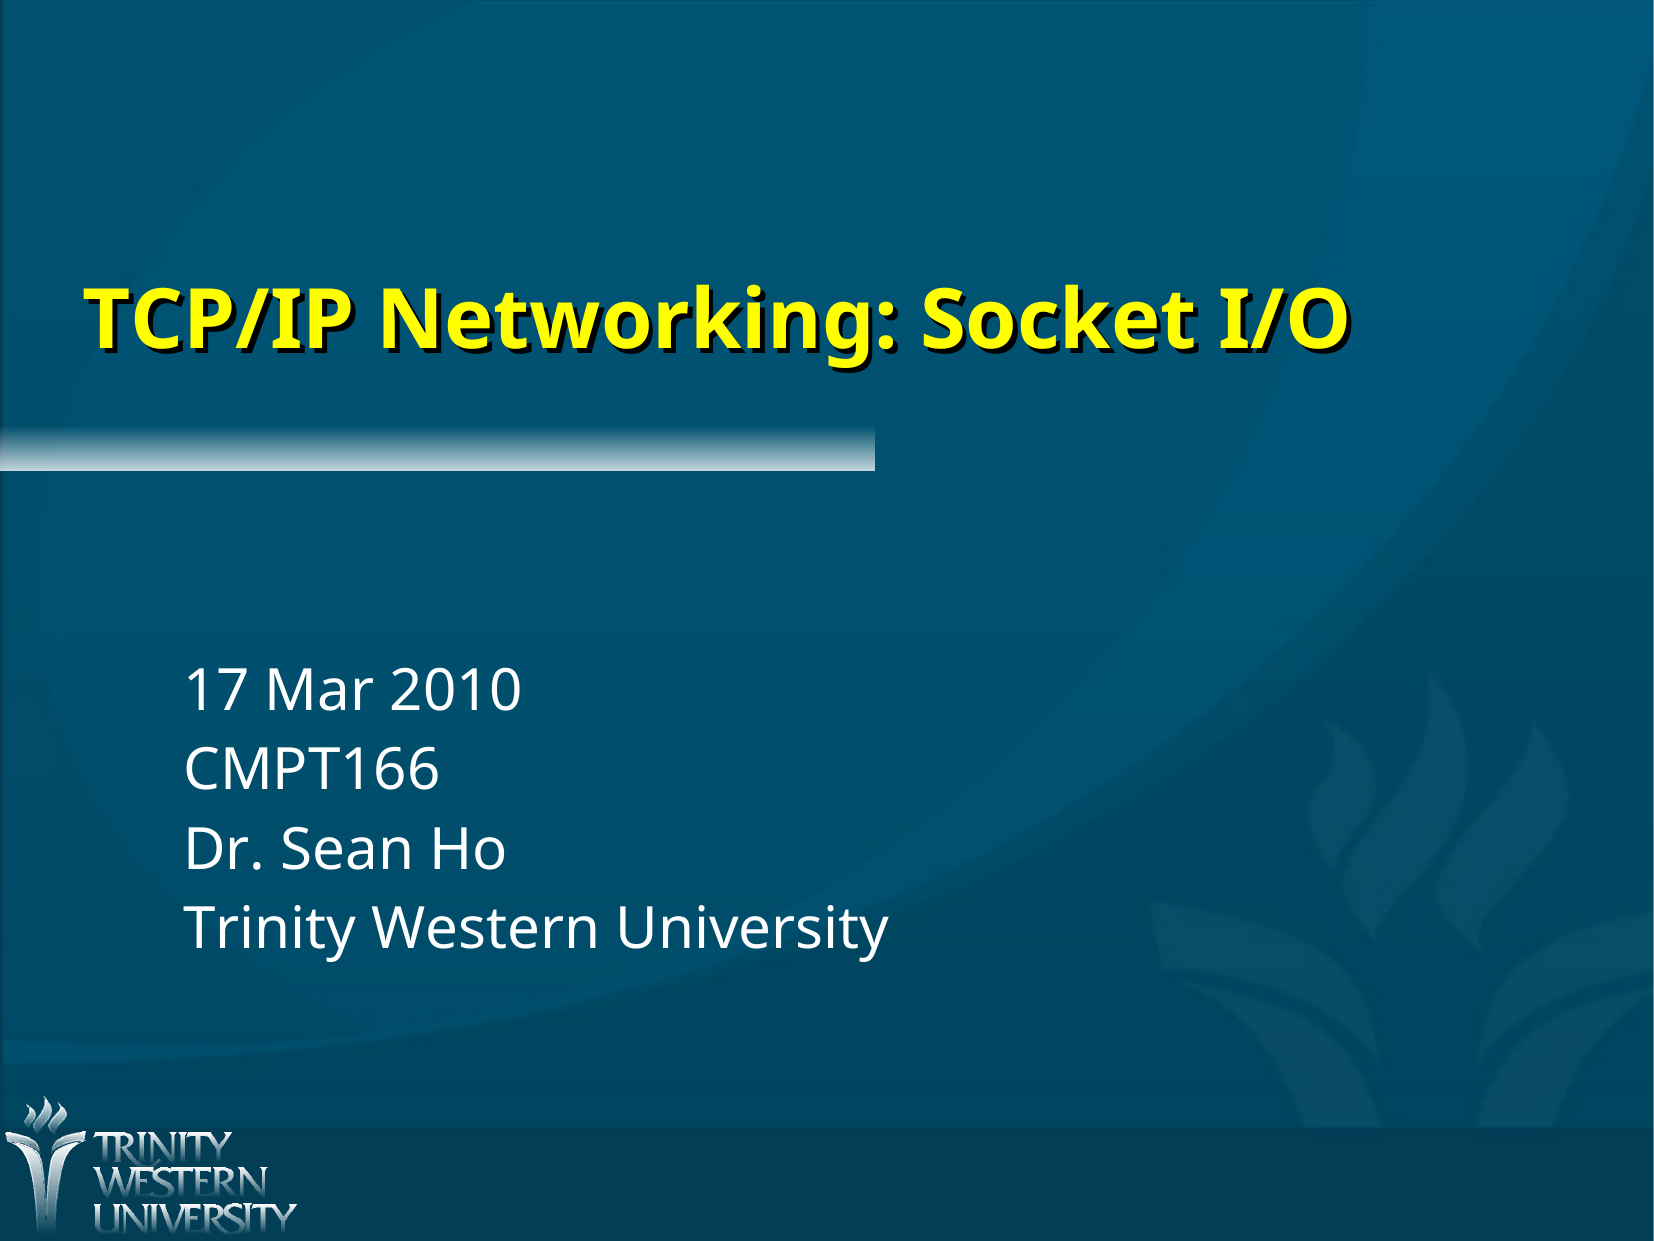

# TCP/IP Networking: Socket I/O
17 Mar 2010
CMPT166
Dr. Sean Ho
Trinity Western University